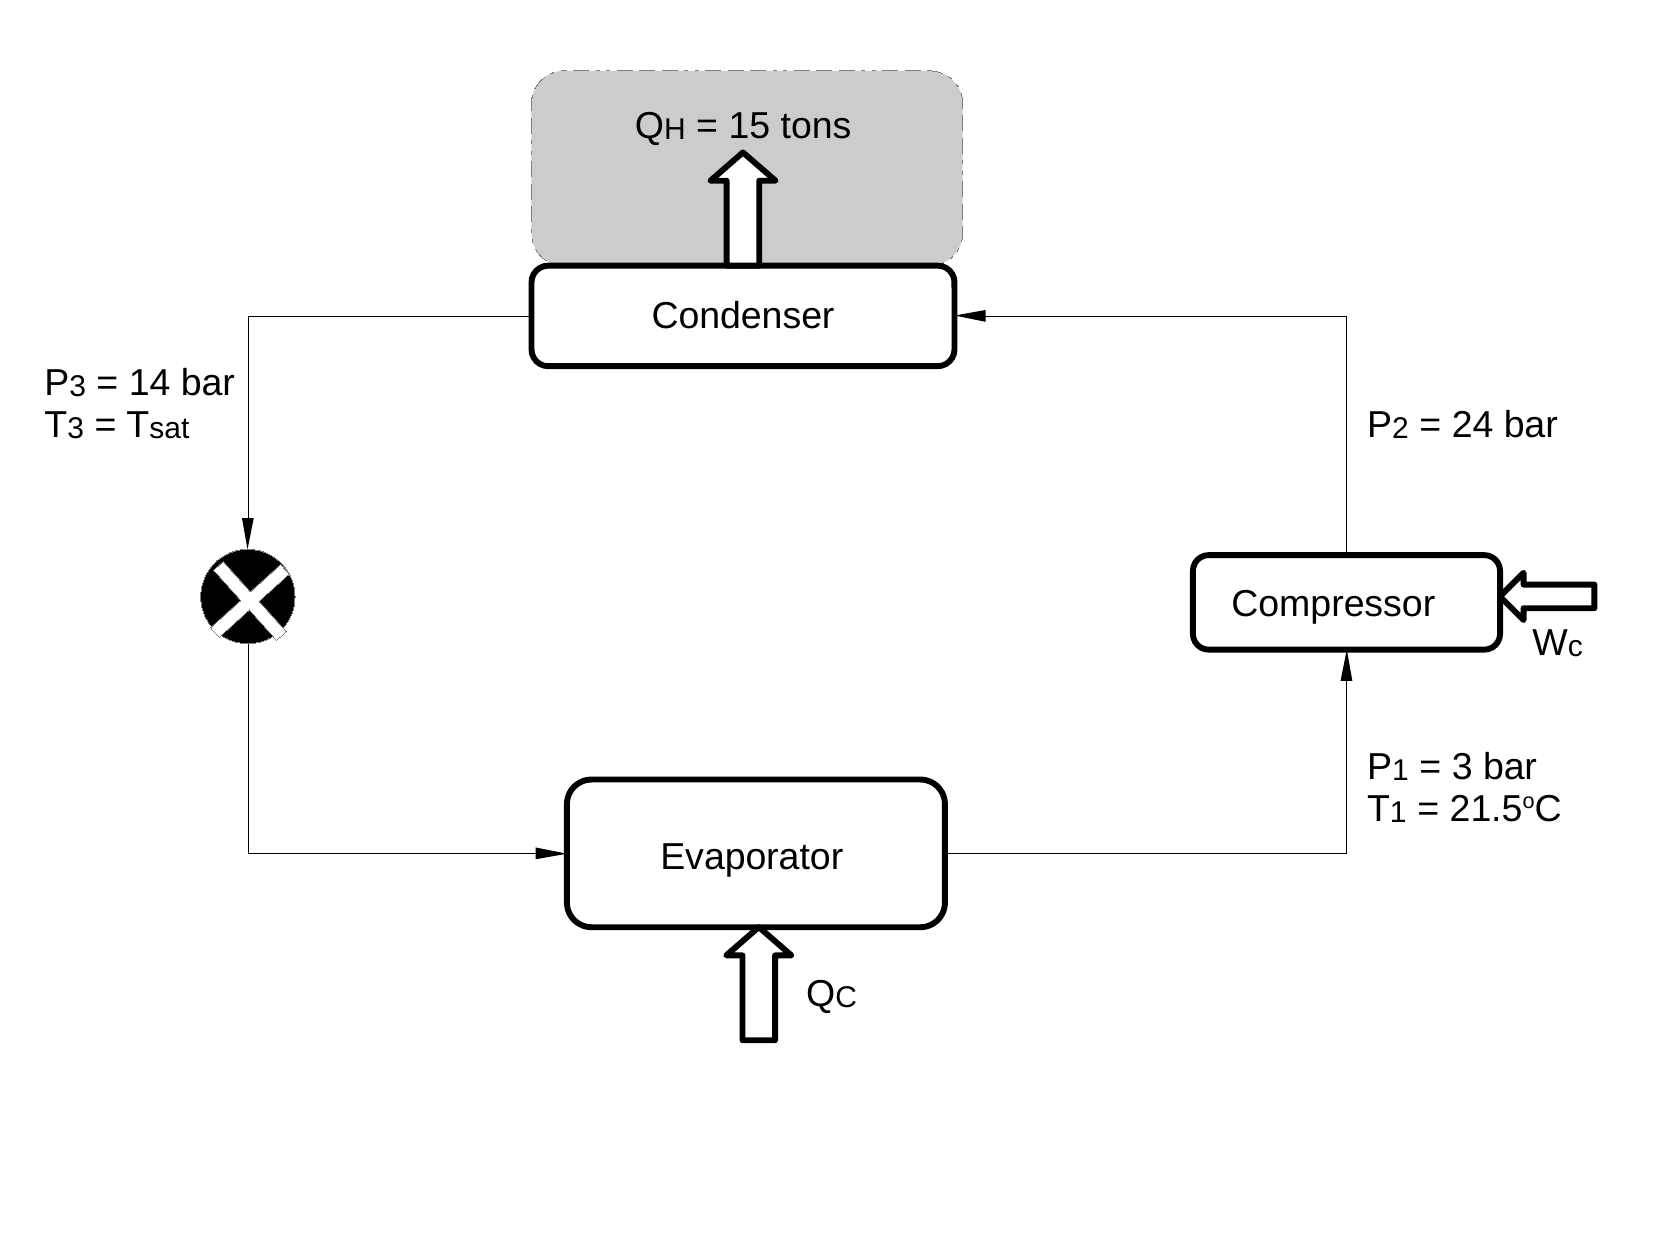

QH = 15 tons
Condenser
P3 = 14 bar
T3 = Tsat
P2 = 24 bar
Compressor
Wc
P1 = 3 bar
T1 = 21.5oC
Evaporator
QC